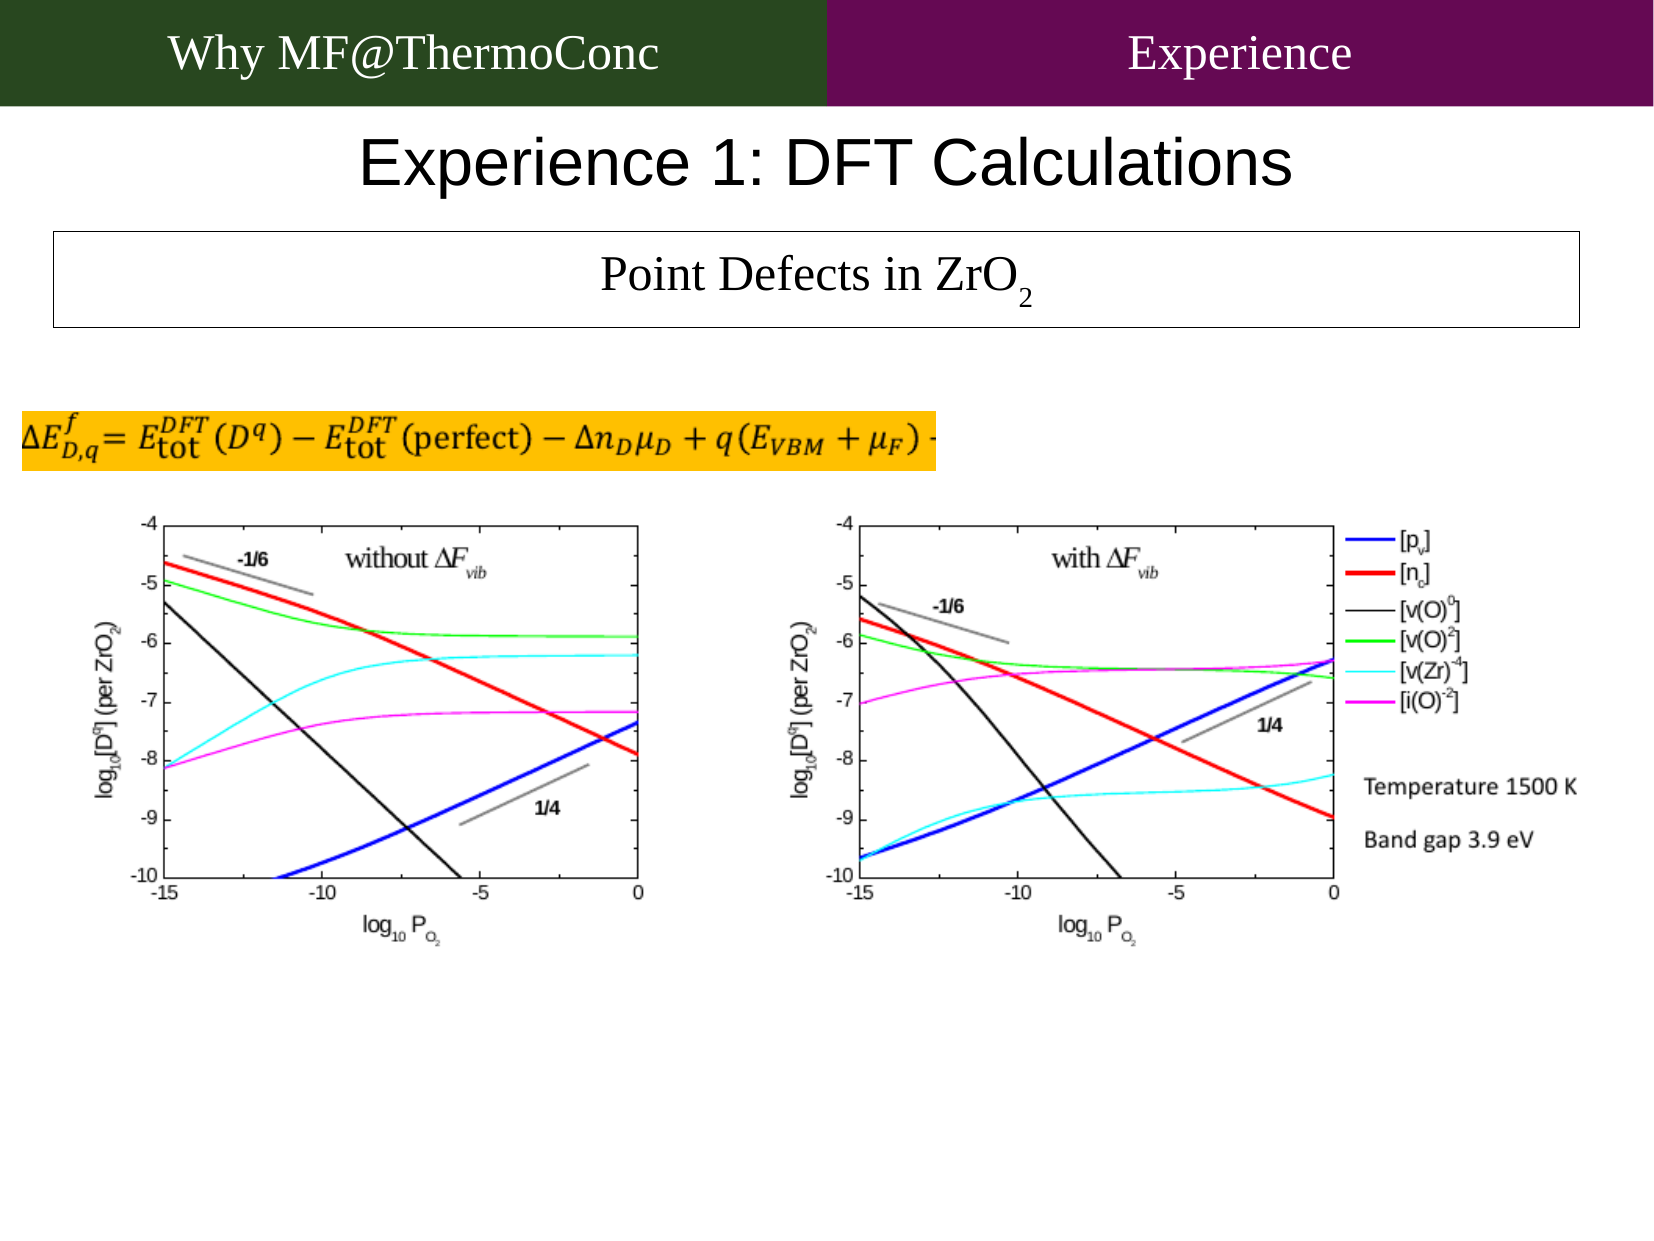

Why MF@ThermoConc
Experience
# Experience 1: DFT Calculations
Point Defects in ZrO2